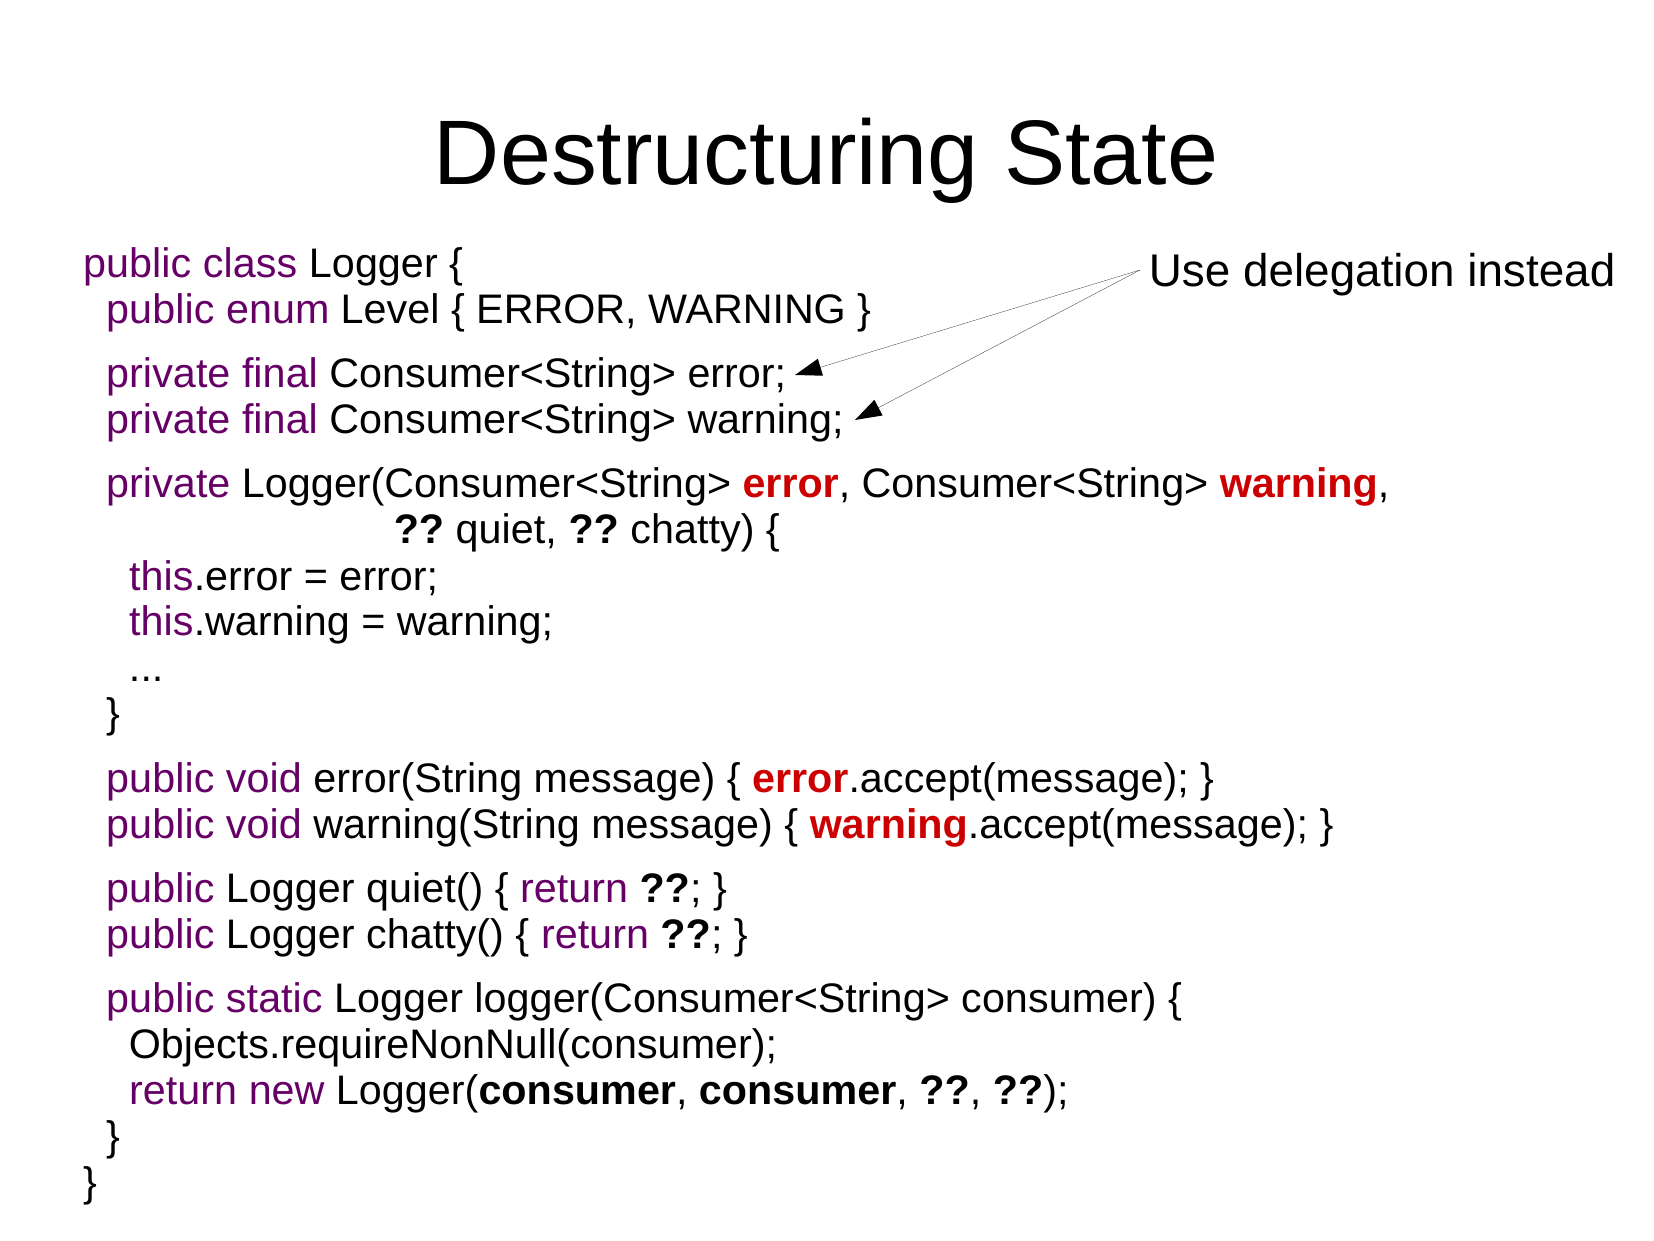

# Destructuring State
Use delegation instead
public class Logger {
 public enum Level { ERROR, WARNING }
 private final Consumer<String> error;
 private final Consumer<String> warning;
 private Logger(Consumer<String> error, Consumer<String> warning,
 ?? quiet, ?? chatty) {
 this.error = error;
 this.warning = warning;
 ...
 }
 public void error(String message) { error.accept(message); }
 public void warning(String message) { warning.accept(message); }
 public Logger quiet() { return ??; }
 public Logger chatty() { return ??; }
 public static Logger logger(Consumer<String> consumer) {
 Objects.requireNonNull(consumer);
 return new Logger(consumer, consumer, ??, ??);
 }
}